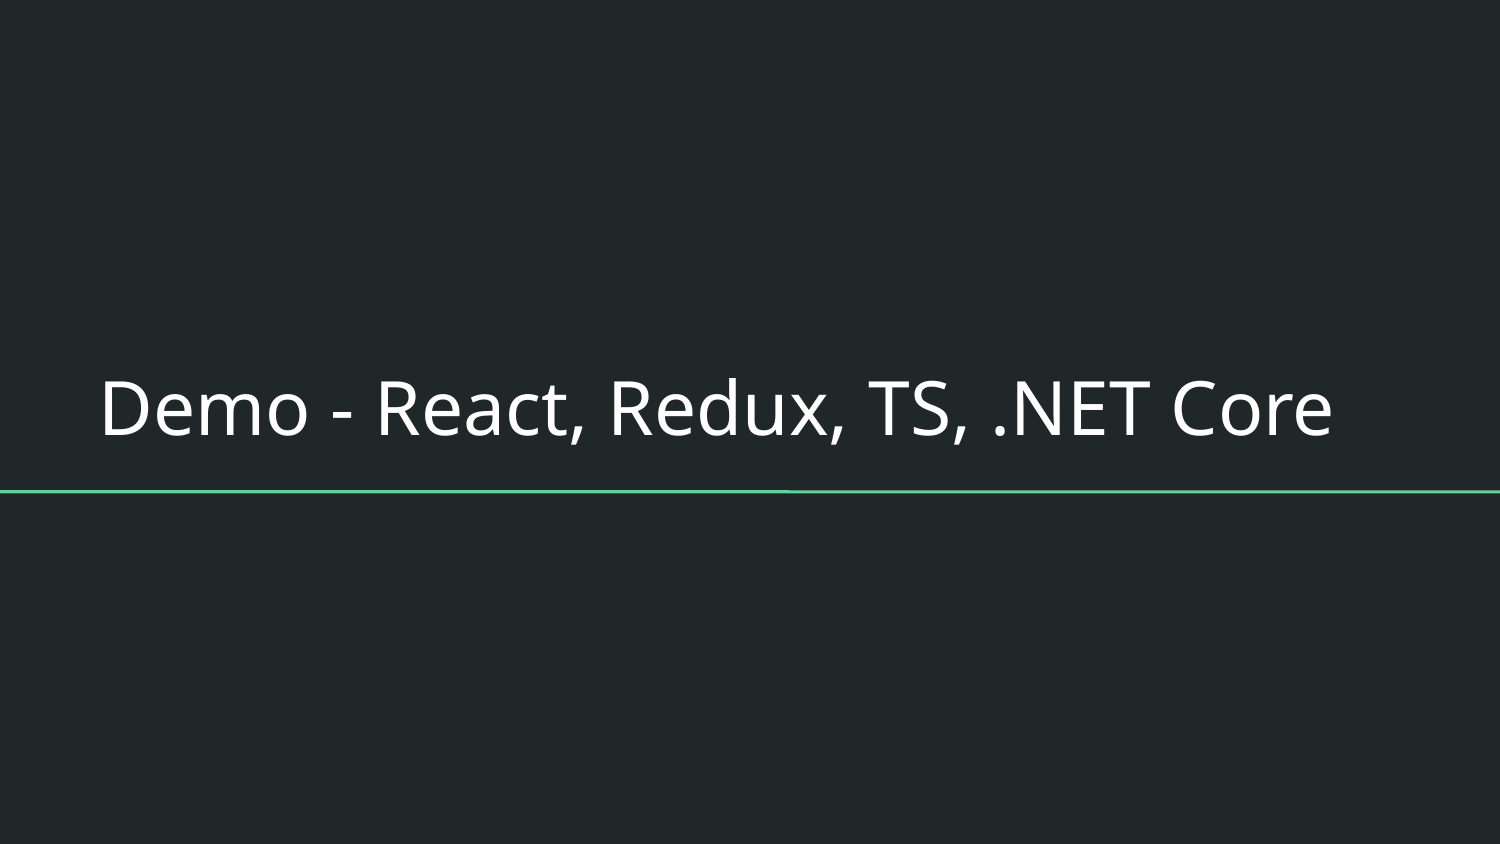

# Demo - React, Redux, TS, .NET Core